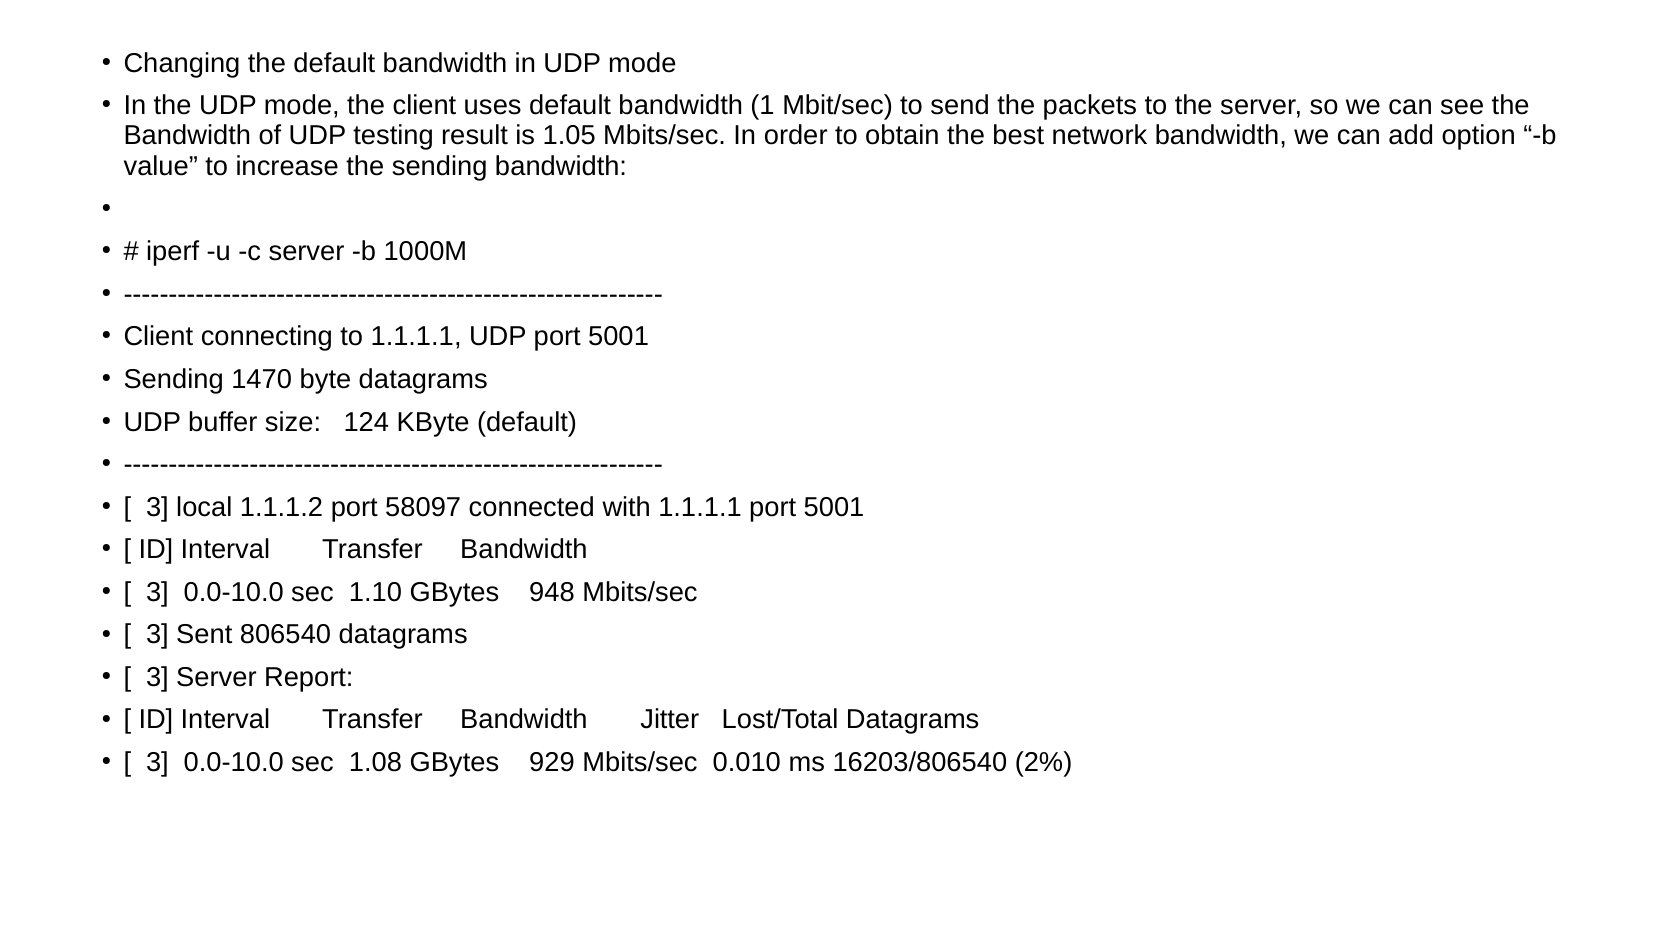

# Changing the default bandwidth in UDP mode
In the UDP mode, the client uses default bandwidth (1 Mbit/sec) to send the packets to the server, so we can see the Bandwidth of UDP testing result is 1.05 Mbits/sec. In order to obtain the best network bandwidth, we can add option “-b value” to increase the sending bandwidth:
# iperf -u -c server -b 1000M
------------------------------------------------------------
Client connecting to 1.1.1.1, UDP port 5001
Sending 1470 byte datagrams
UDP buffer size: 124 KByte (default)
------------------------------------------------------------
[ 3] local 1.1.1.2 port 58097 connected with 1.1.1.1 port 5001
[ ID] Interval Transfer Bandwidth
[ 3] 0.0-10.0 sec 1.10 GBytes 948 Mbits/sec
[ 3] Sent 806540 datagrams
[ 3] Server Report:
[ ID] Interval Transfer Bandwidth Jitter Lost/Total Datagrams
[ 3] 0.0-10.0 sec 1.08 GBytes 929 Mbits/sec 0.010 ms 16203/806540 (2%)